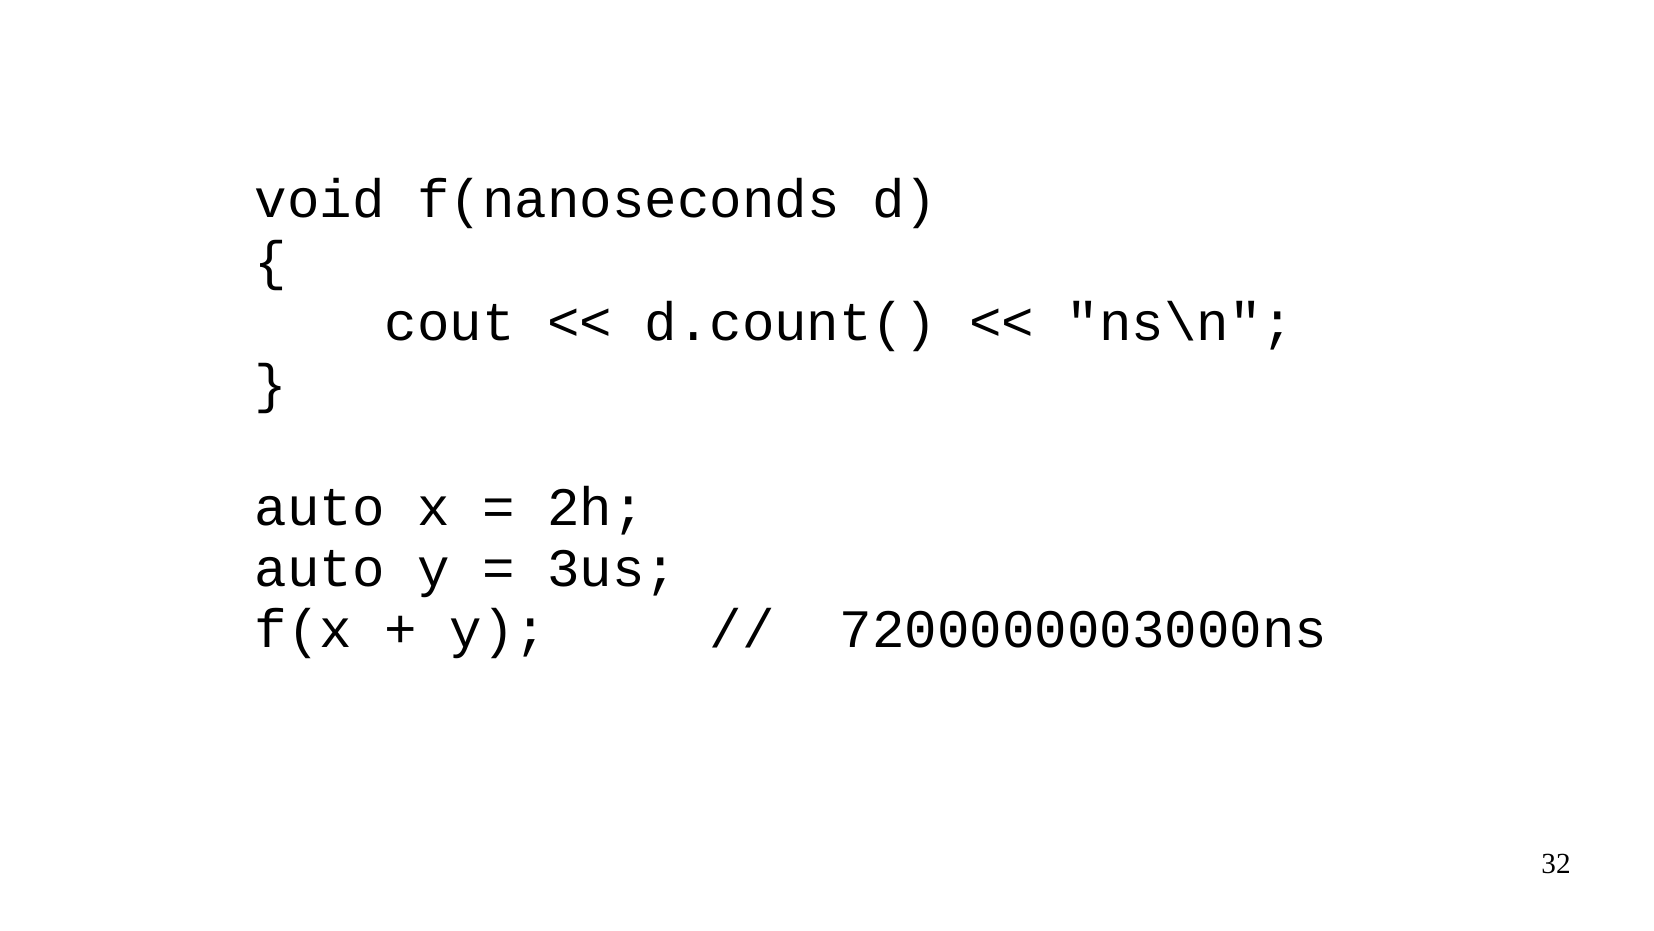

void f(nanoseconds d)
{
 cout << d.count() << "ns\n";
}
auto x = 2h;
auto y = 3us;
f(x + y); // 7200000003000ns
32